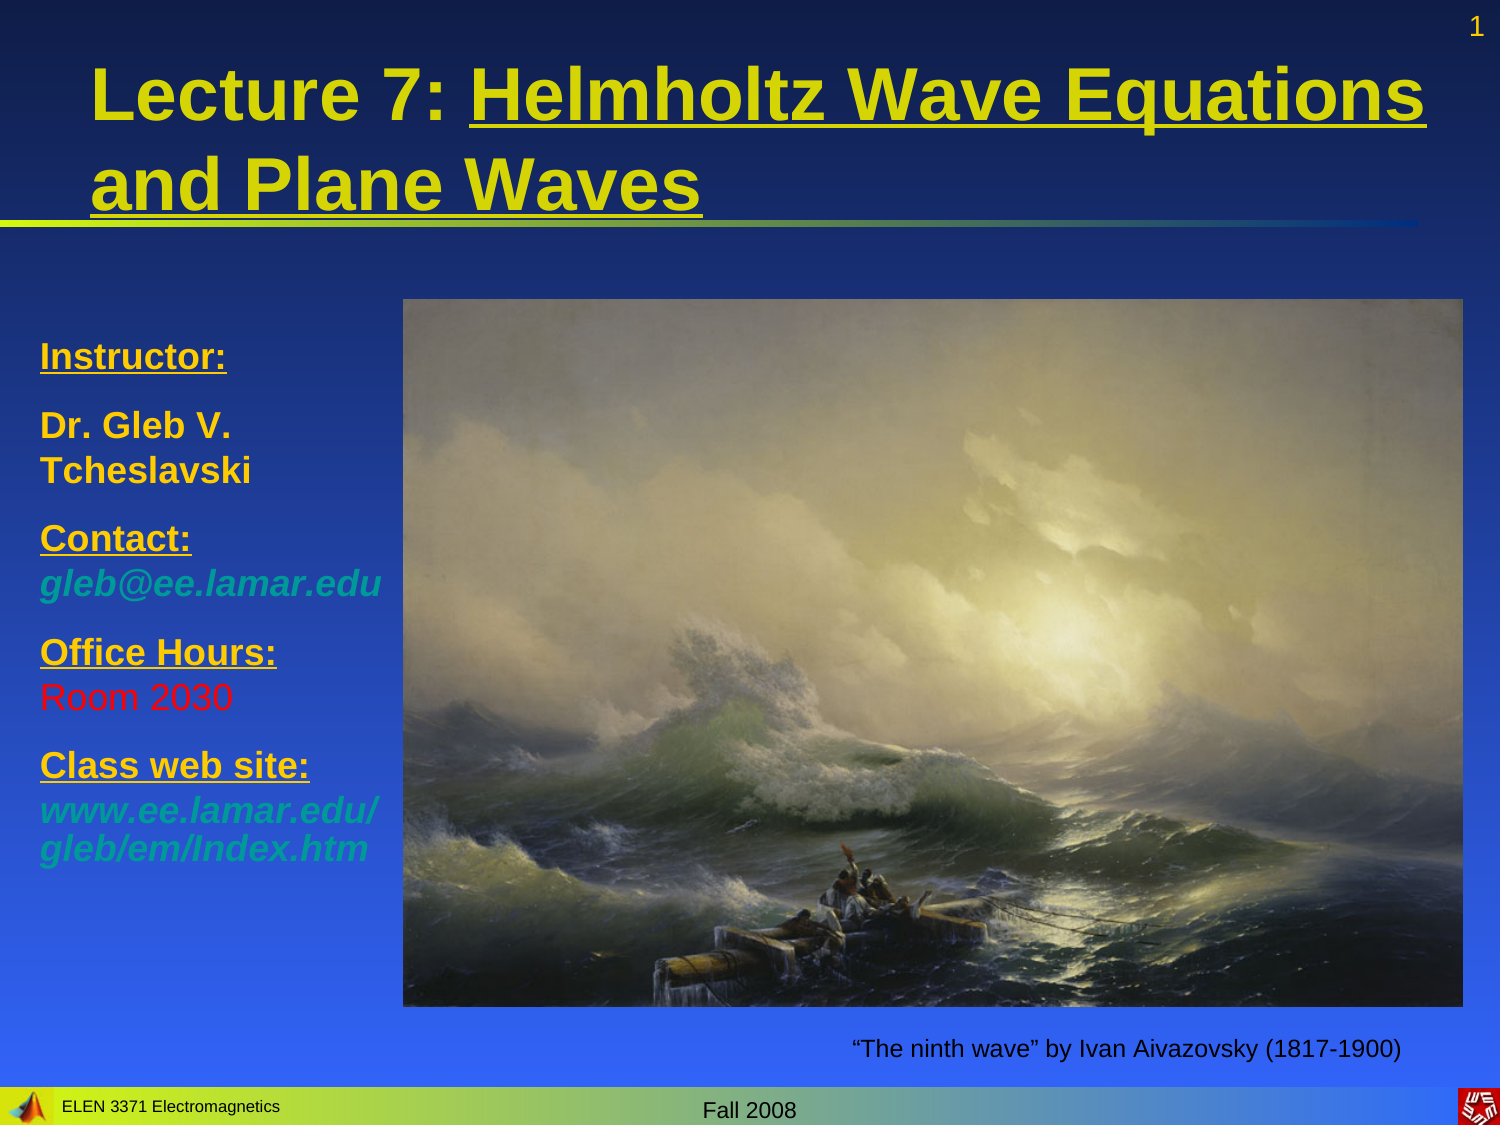

# Lecture 7: Helmholtz Wave Equations and Plane Waves
Instructor:
Dr. Gleb V. Tcheslavski
Contact: gleb@ee.lamar.edu
Office Hours: Room 2030
Class web site: www.ee.lamar.edu/gleb/em/Index.htm
“The ninth wave” by Ivan Aivazovsky (1817-1900)